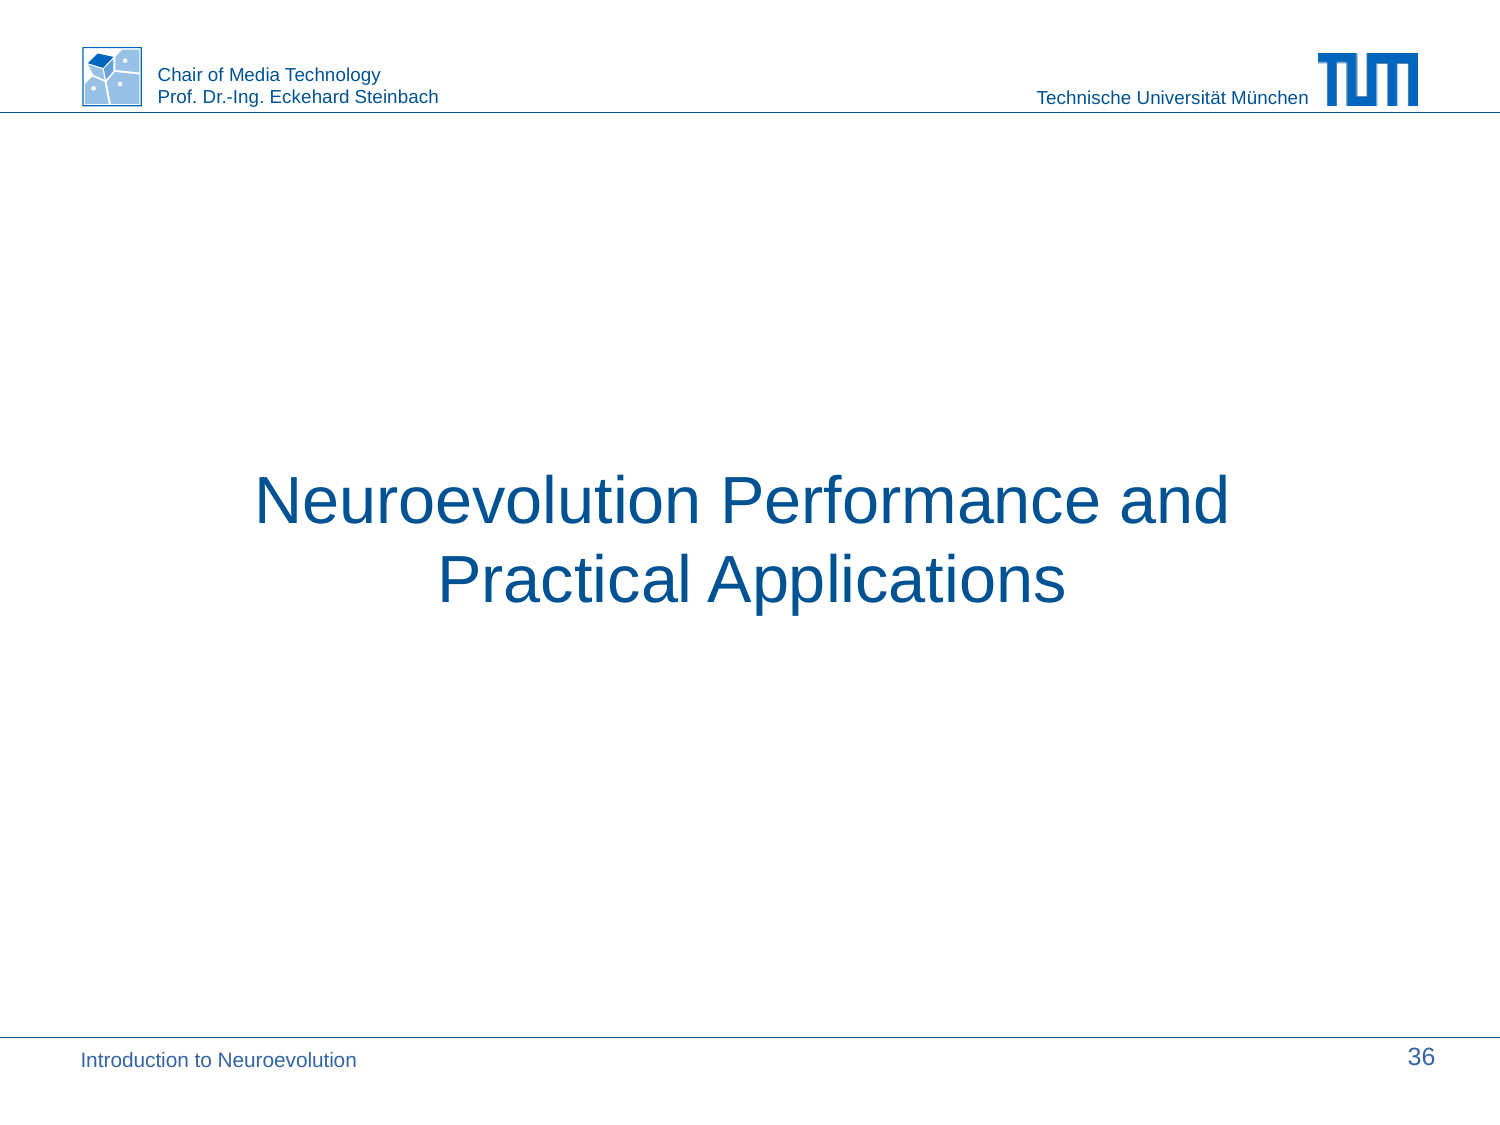

# Neuroevolution Performance and Practical Applications
Introduction to Neuroevolution